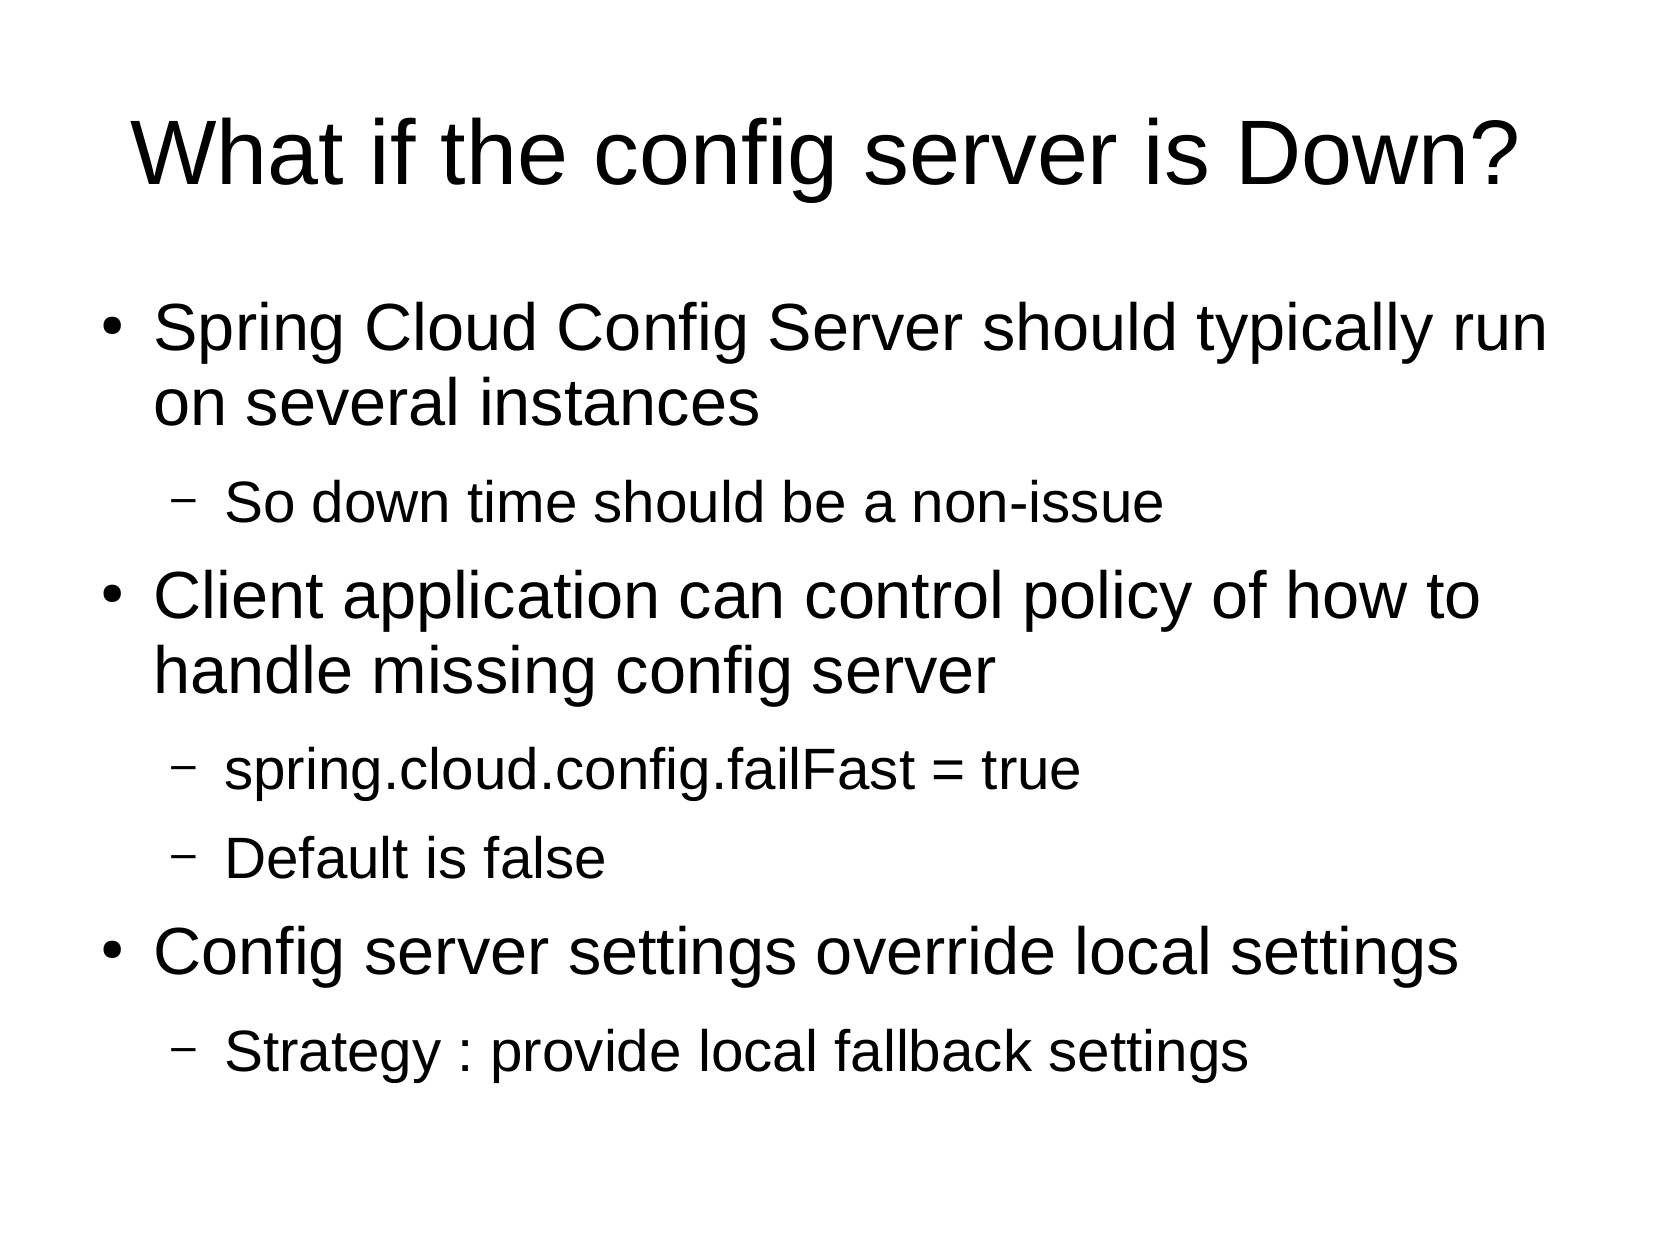

# What if the config server is Down?
Spring Cloud Config Server should typically run on several instances
So down time should be a non-issue
Client application can control policy of how to handle missing config server
spring.cloud.config.failFast = true
Default is false
Config server settings override local settings
Strategy : provide local fallback settings